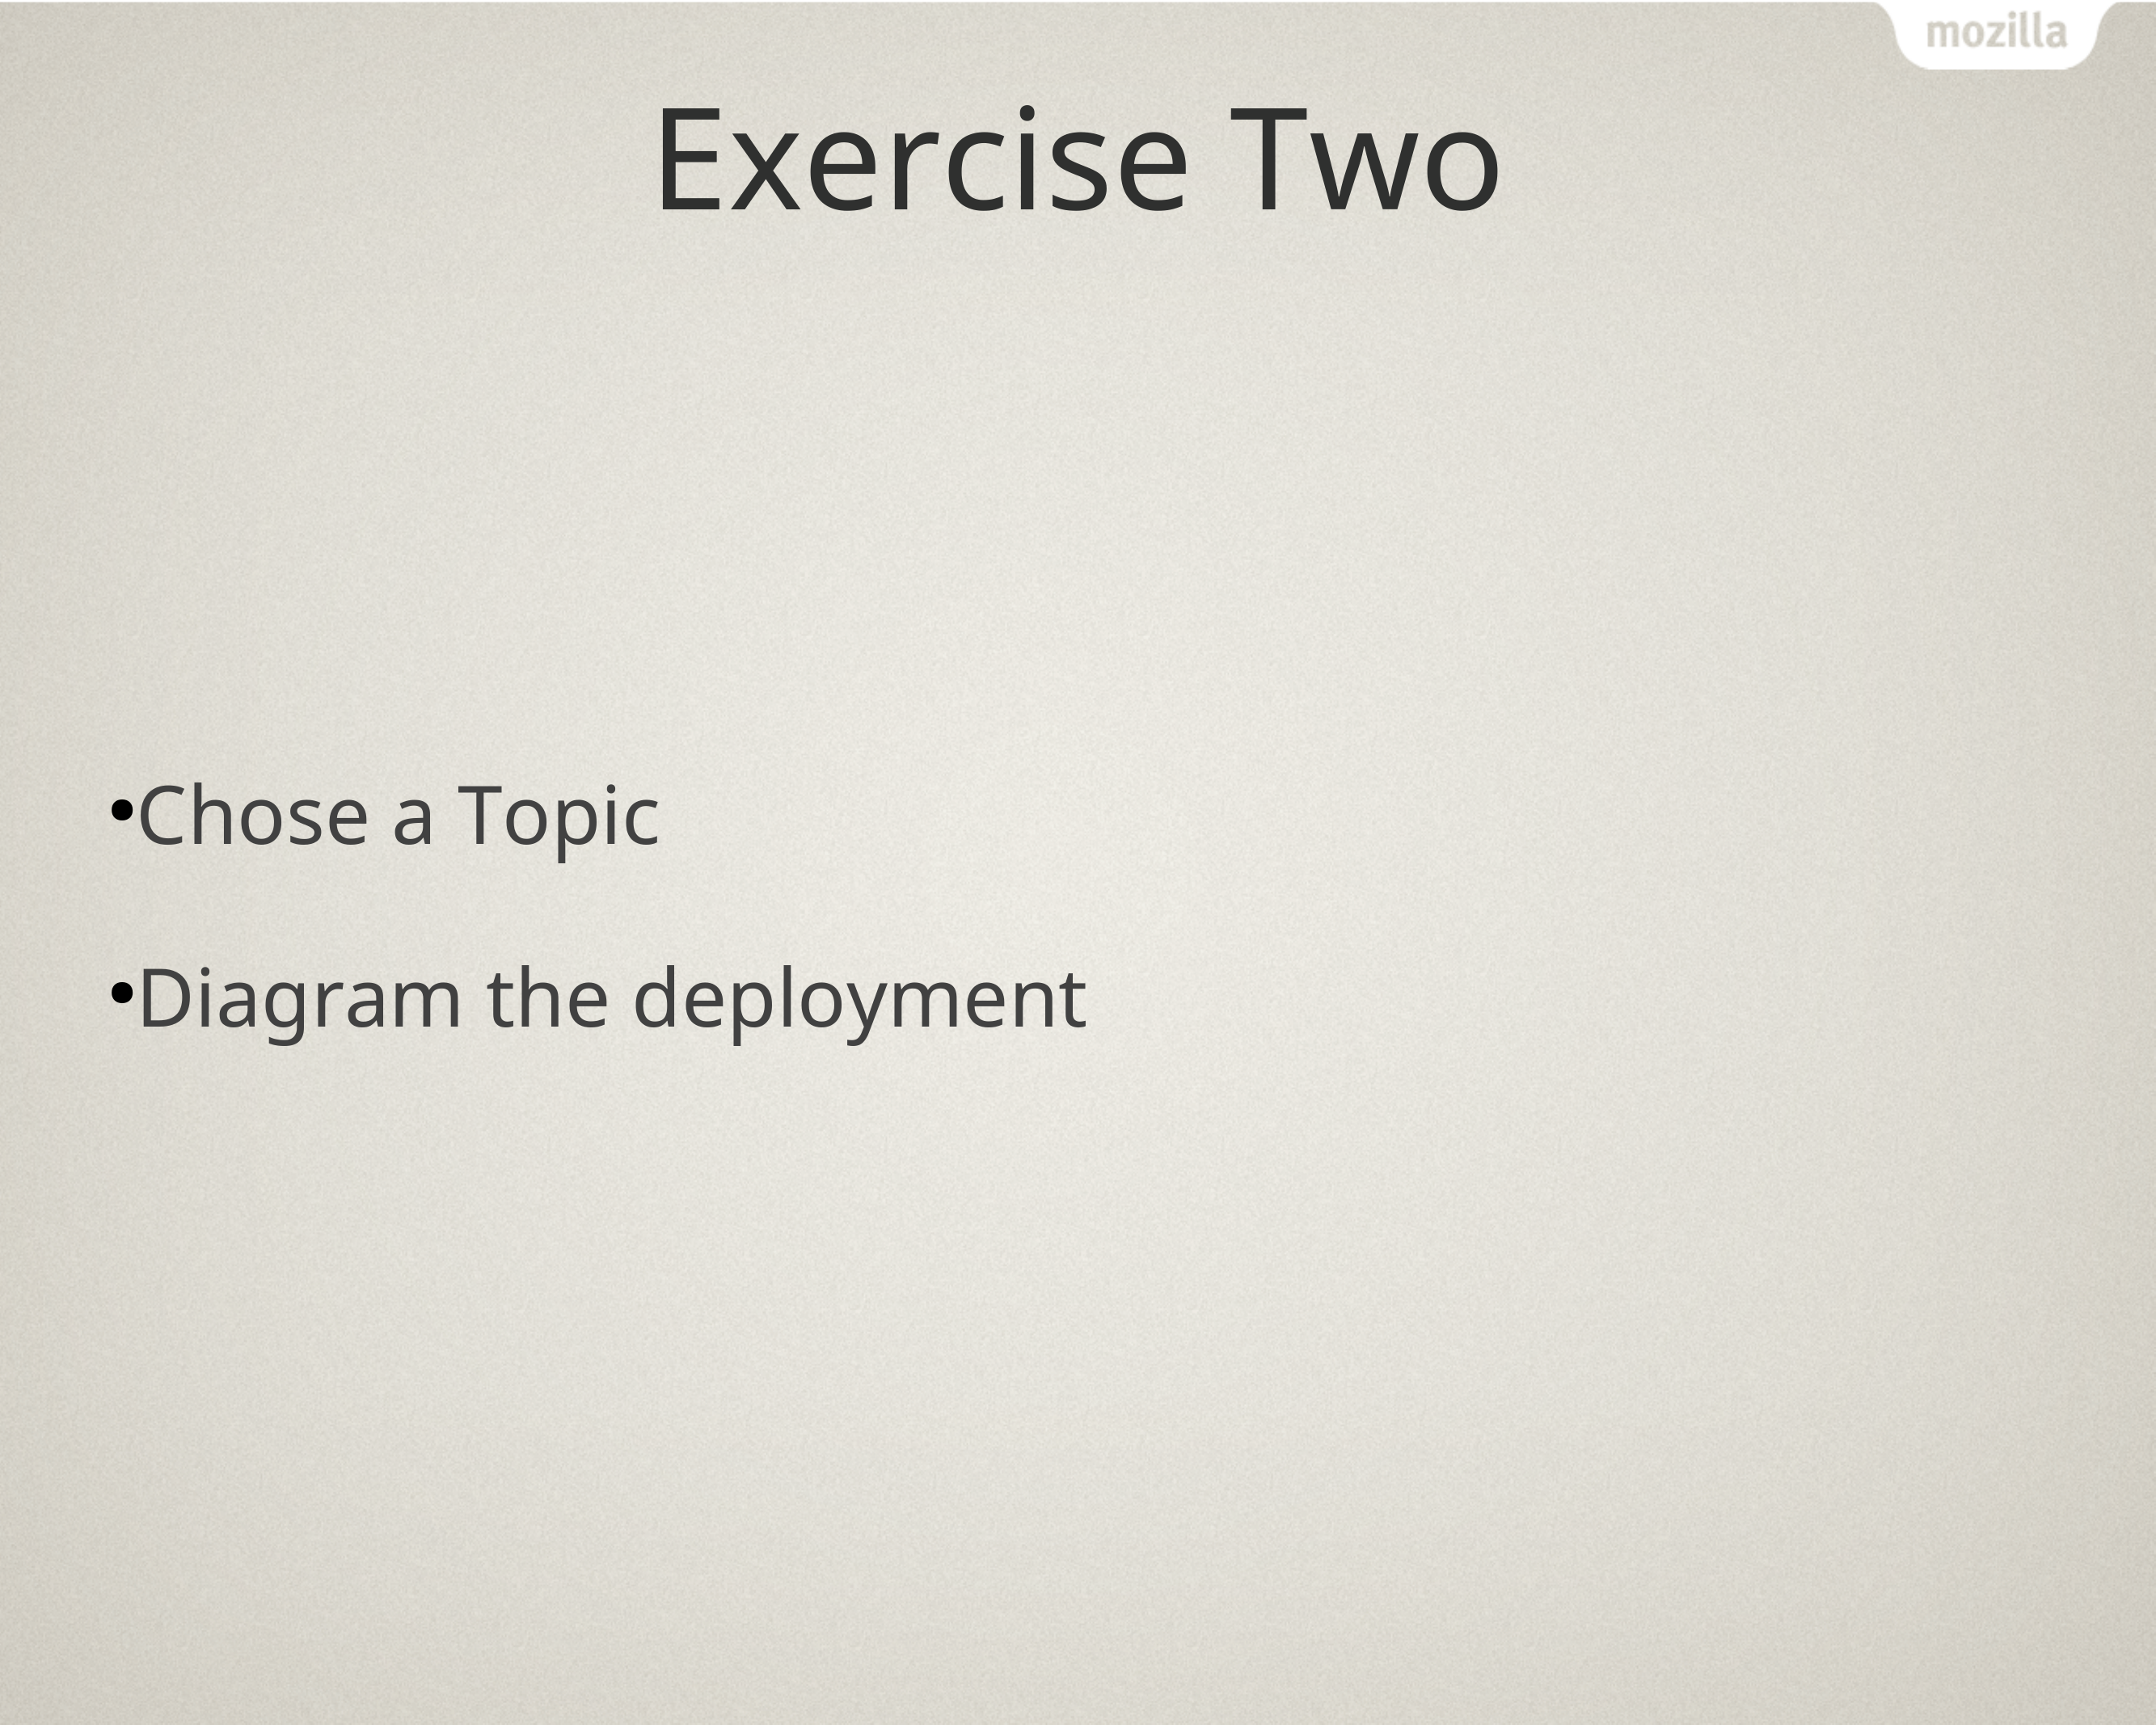

# Exercise Two
Chose a Topic
Diagram the deployment